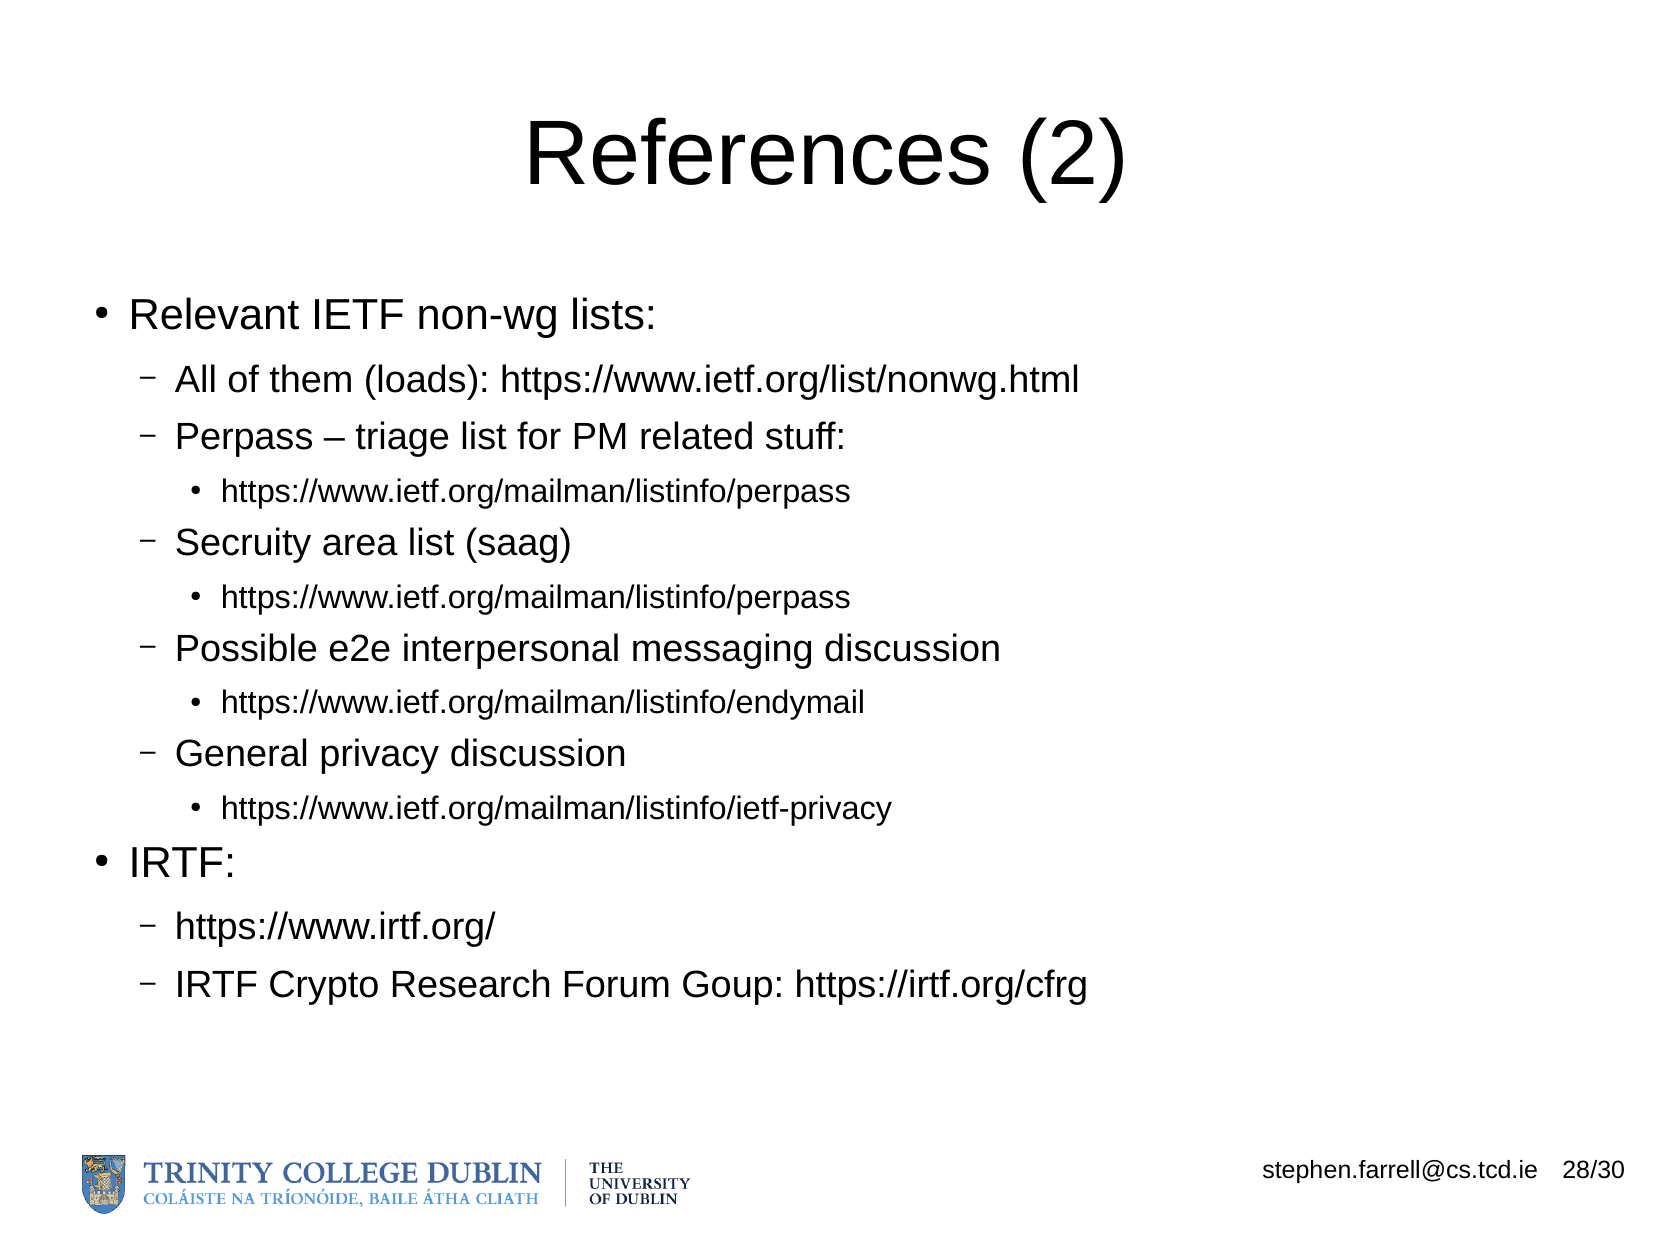

# References (2)
Relevant IETF non-wg lists:
All of them (loads): https://www.ietf.org/list/nonwg.html
Perpass – triage list for PM related stuff:
https://www.ietf.org/mailman/listinfo/perpass
Secruity area list (saag)
https://www.ietf.org/mailman/listinfo/perpass
Possible e2e interpersonal messaging discussion
https://www.ietf.org/mailman/listinfo/endymail
General privacy discussion
https://www.ietf.org/mailman/listinfo/ietf-privacy
IRTF:
https://www.irtf.org/
IRTF Crypto Research Forum Goup: https://irtf.org/cfrg